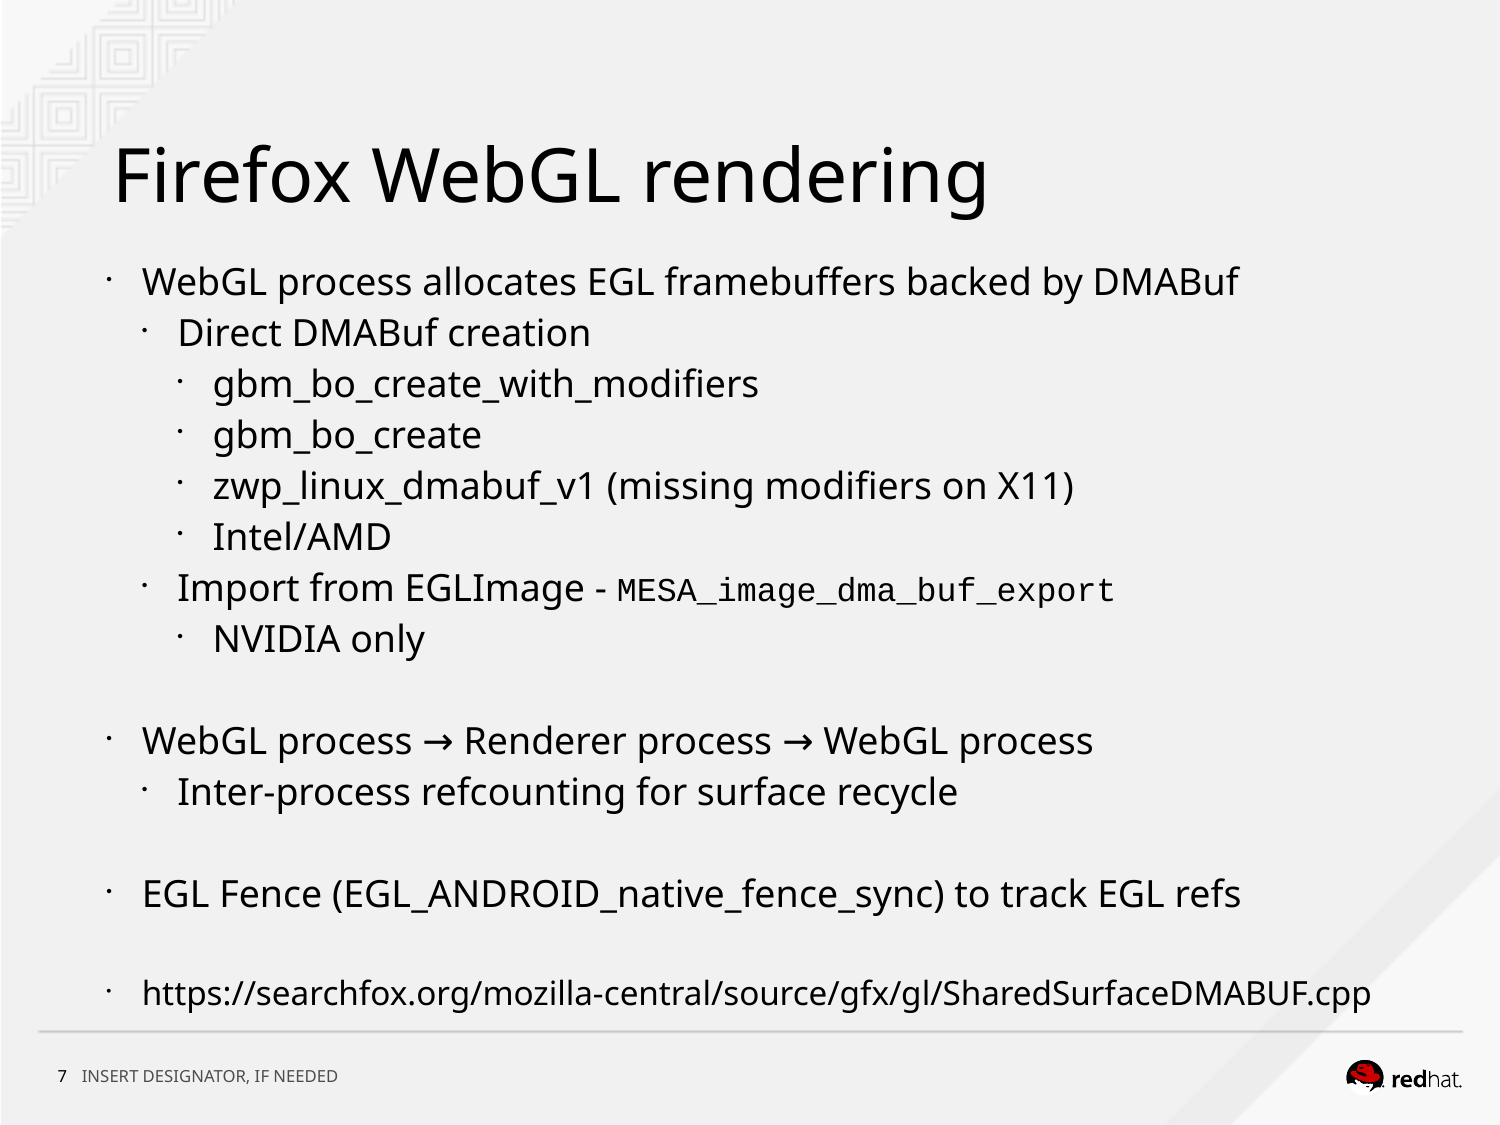

# Firefox WebGL rendering
WebGL process allocates EGL framebuffers backed by DMABuf
Direct DMABuf creation
gbm_bo_create_with_modifiers
gbm_bo_create
zwp_linux_dmabuf_v1 (missing modifiers on X11)
Intel/AMD
Import from EGLImage - MESA_image_dma_buf_export
NVIDIA only
WebGL process → Renderer process → WebGL process
Inter-process refcounting for surface recycle
EGL Fence (EGL_ANDROID_native_fence_sync) to track EGL refs
https://searchfox.org/mozilla-central/source/gfx/gl/SharedSurfaceDMABUF.cpp
7
INSERT DESIGNATOR, IF NEEDED